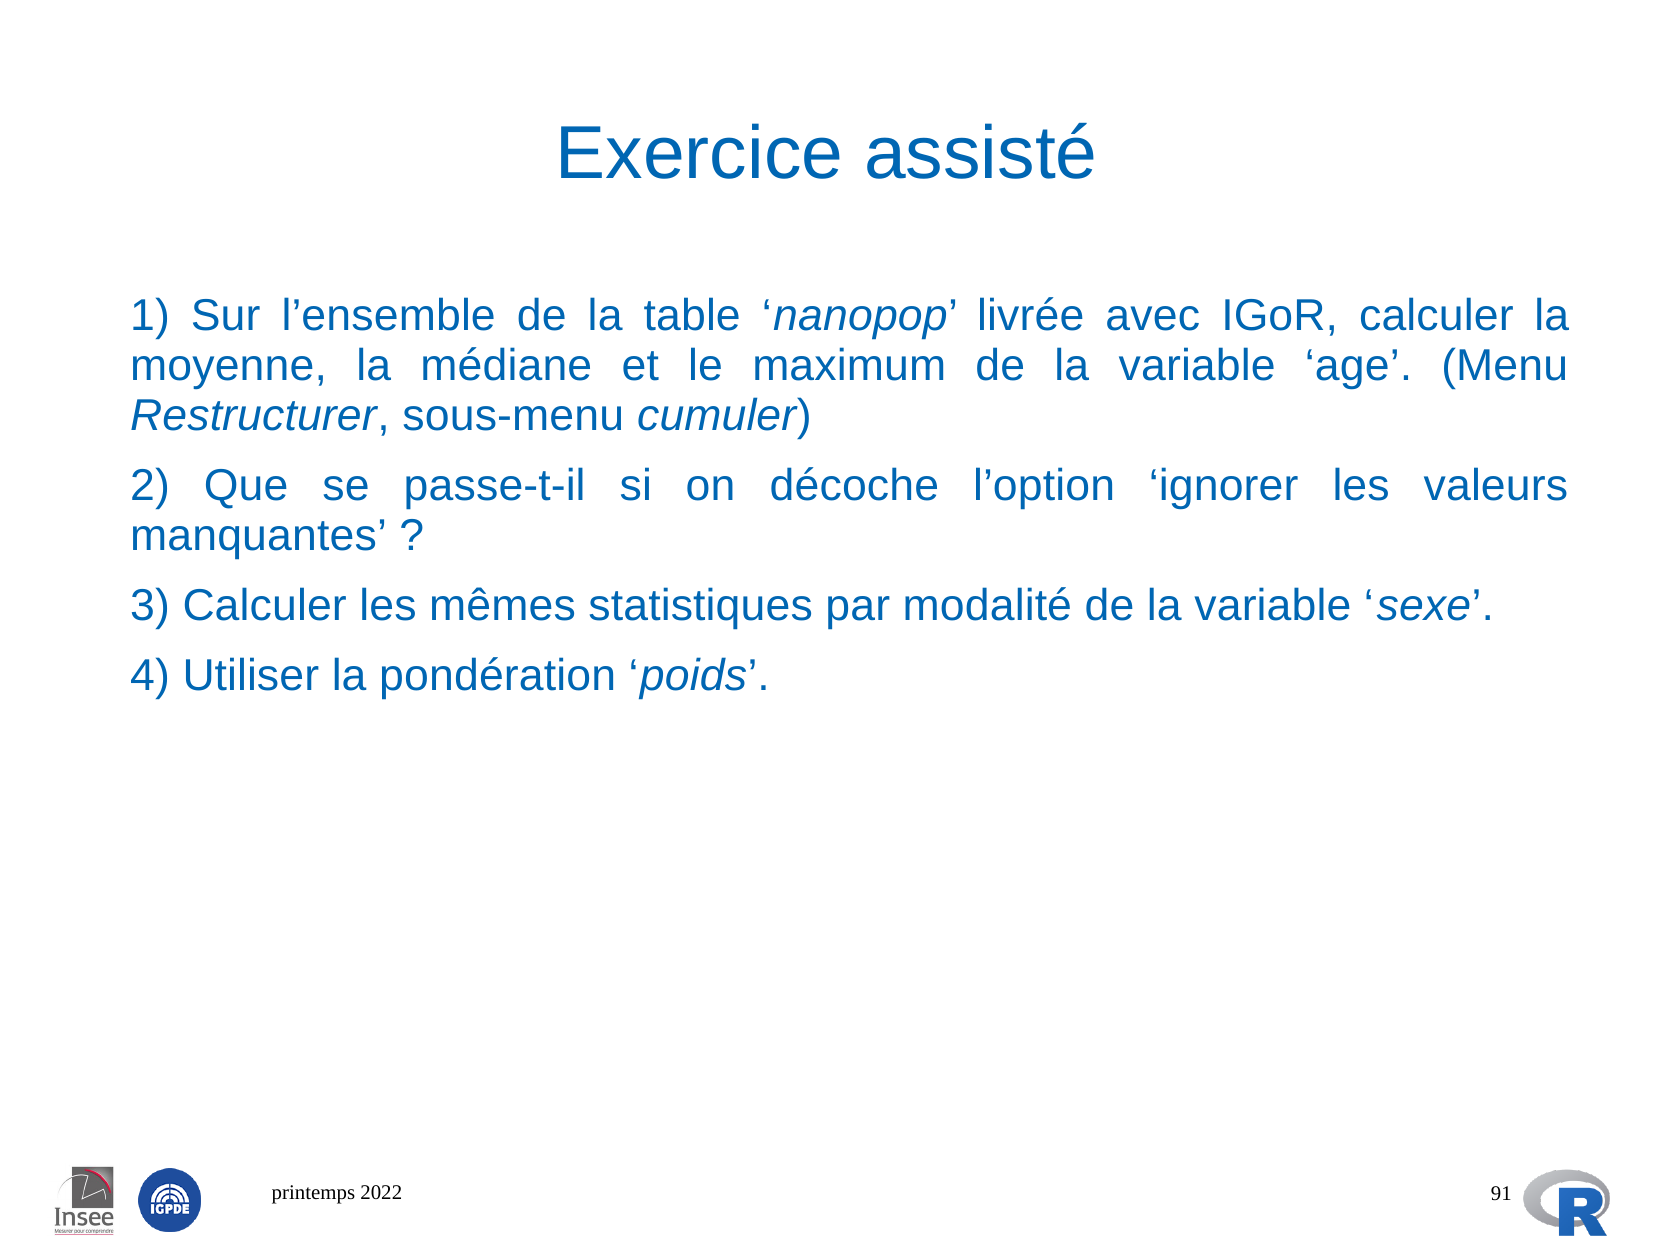

# Exercice assisté
1) Sur l’ensemble de la table ‘nanopop’ livrée avec IGoR, calculer la moyenne, la médiane et le maximum de la variable ‘age’. (Menu Restructurer, sous-menu cumuler)
2) Que se passe-t-il si on décoche l’option ‘ignorer les valeurs manquantes’ ?
3) Calculer les mêmes statistiques par modalité de la variable ‘sexe’.
4) Utiliser la pondération ‘poids’.
printemps 2022
91